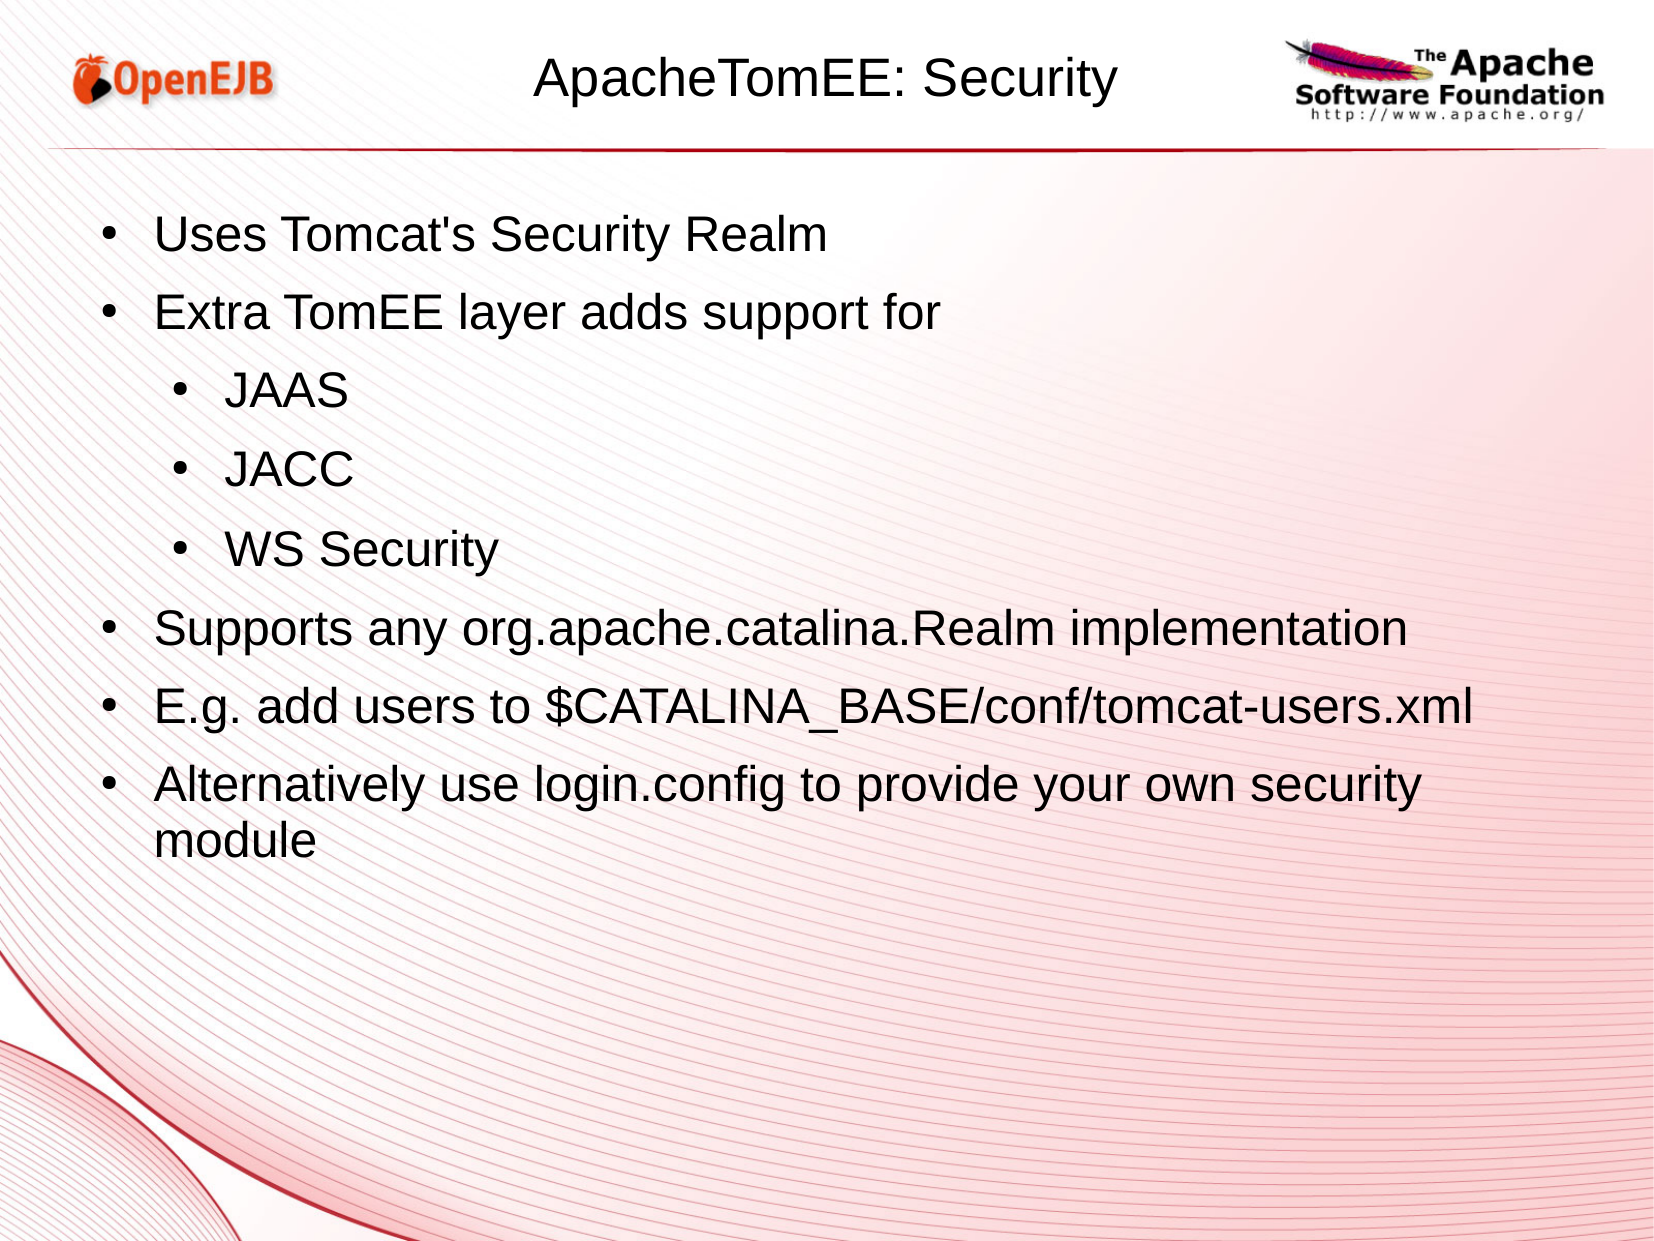

# ApacheTomEE: Security
Uses Tomcat's Security Realm
Extra TomEE layer adds support for
JAAS
JACC
WS Security
Supports any org.apache.catalina.Realm implementation
E.g. add users to $CATALINA_BASE/conf/tomcat-users.xml
Alternatively use login.config to provide your own security module